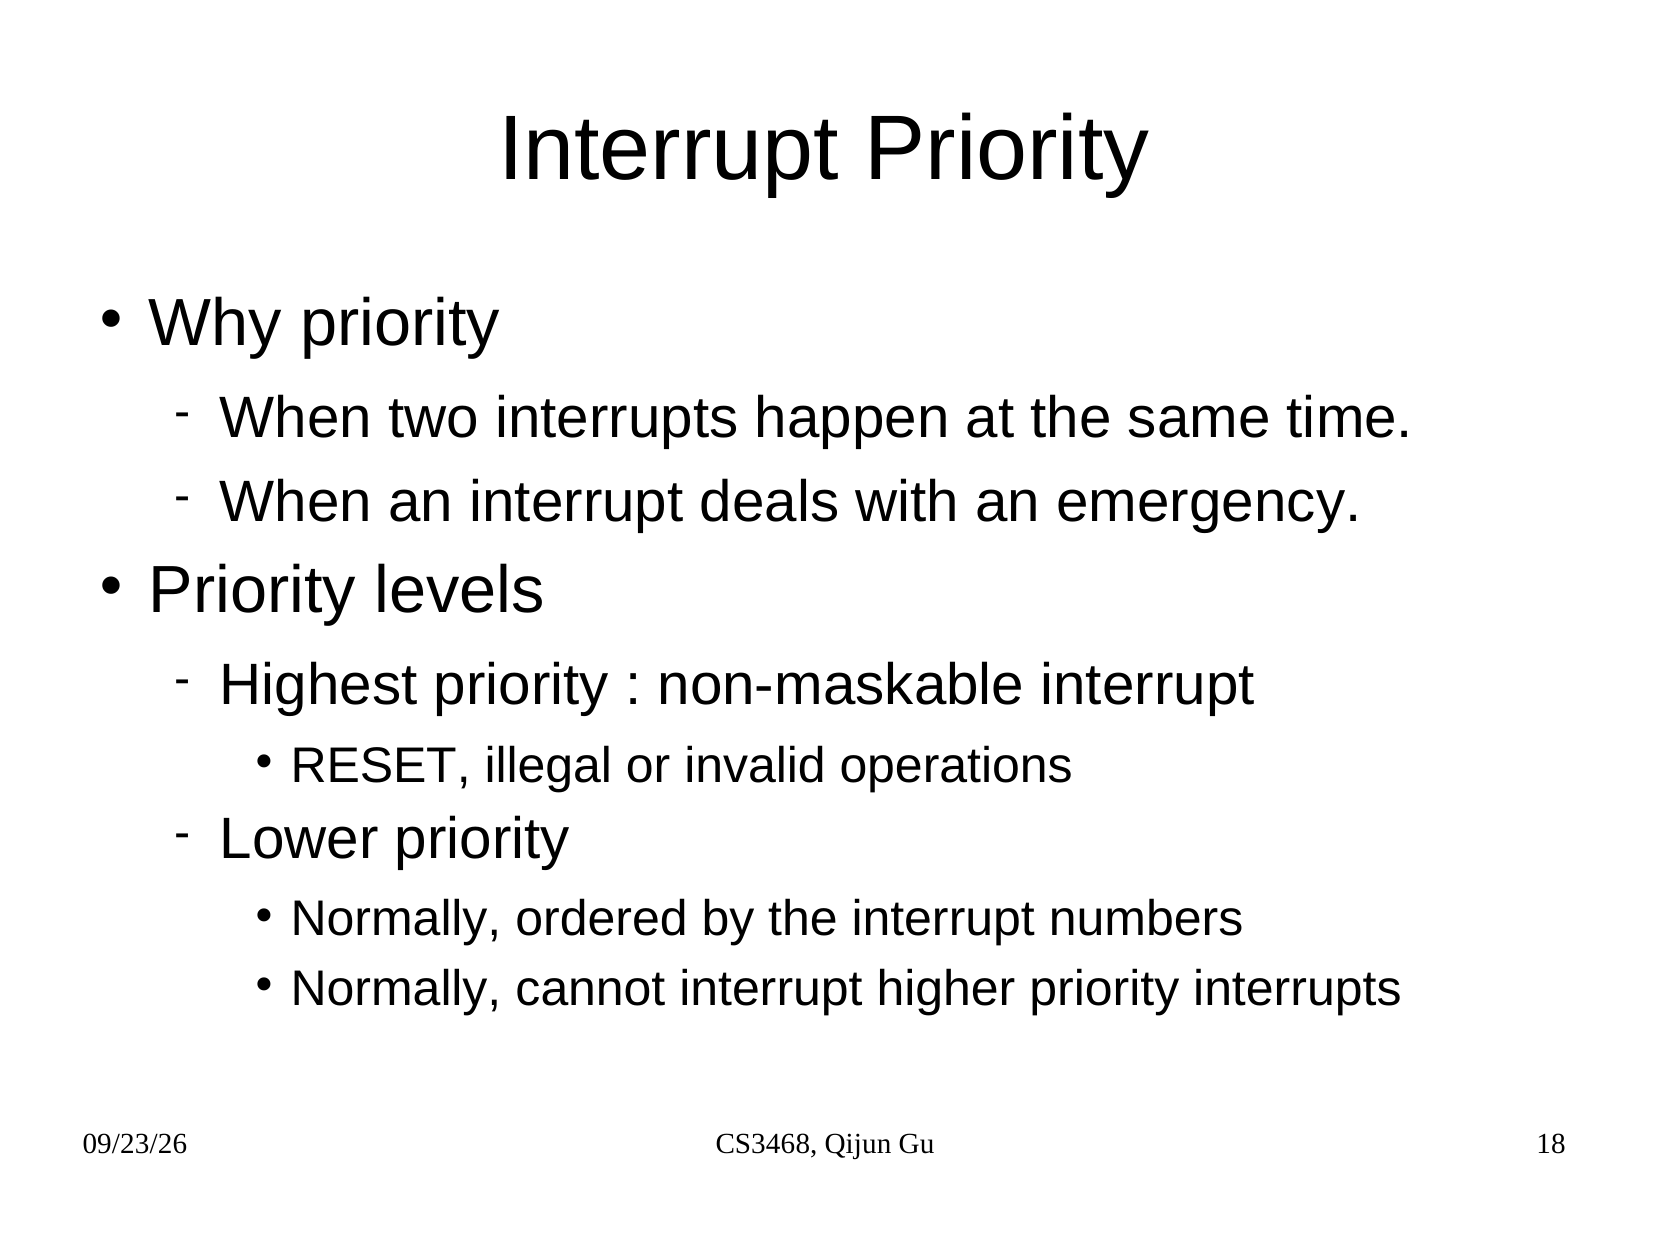

# Interrupt Priority
Why priority
When two interrupts happen at the same time.
When an interrupt deals with an emergency.
Priority levels
Highest priority : non-maskable interrupt
RESET, illegal or invalid operations
Lower priority
Normally, ordered by the interrupt numbers
Normally, cannot interrupt higher priority interrupts
CS3468, Qijun Gu
18